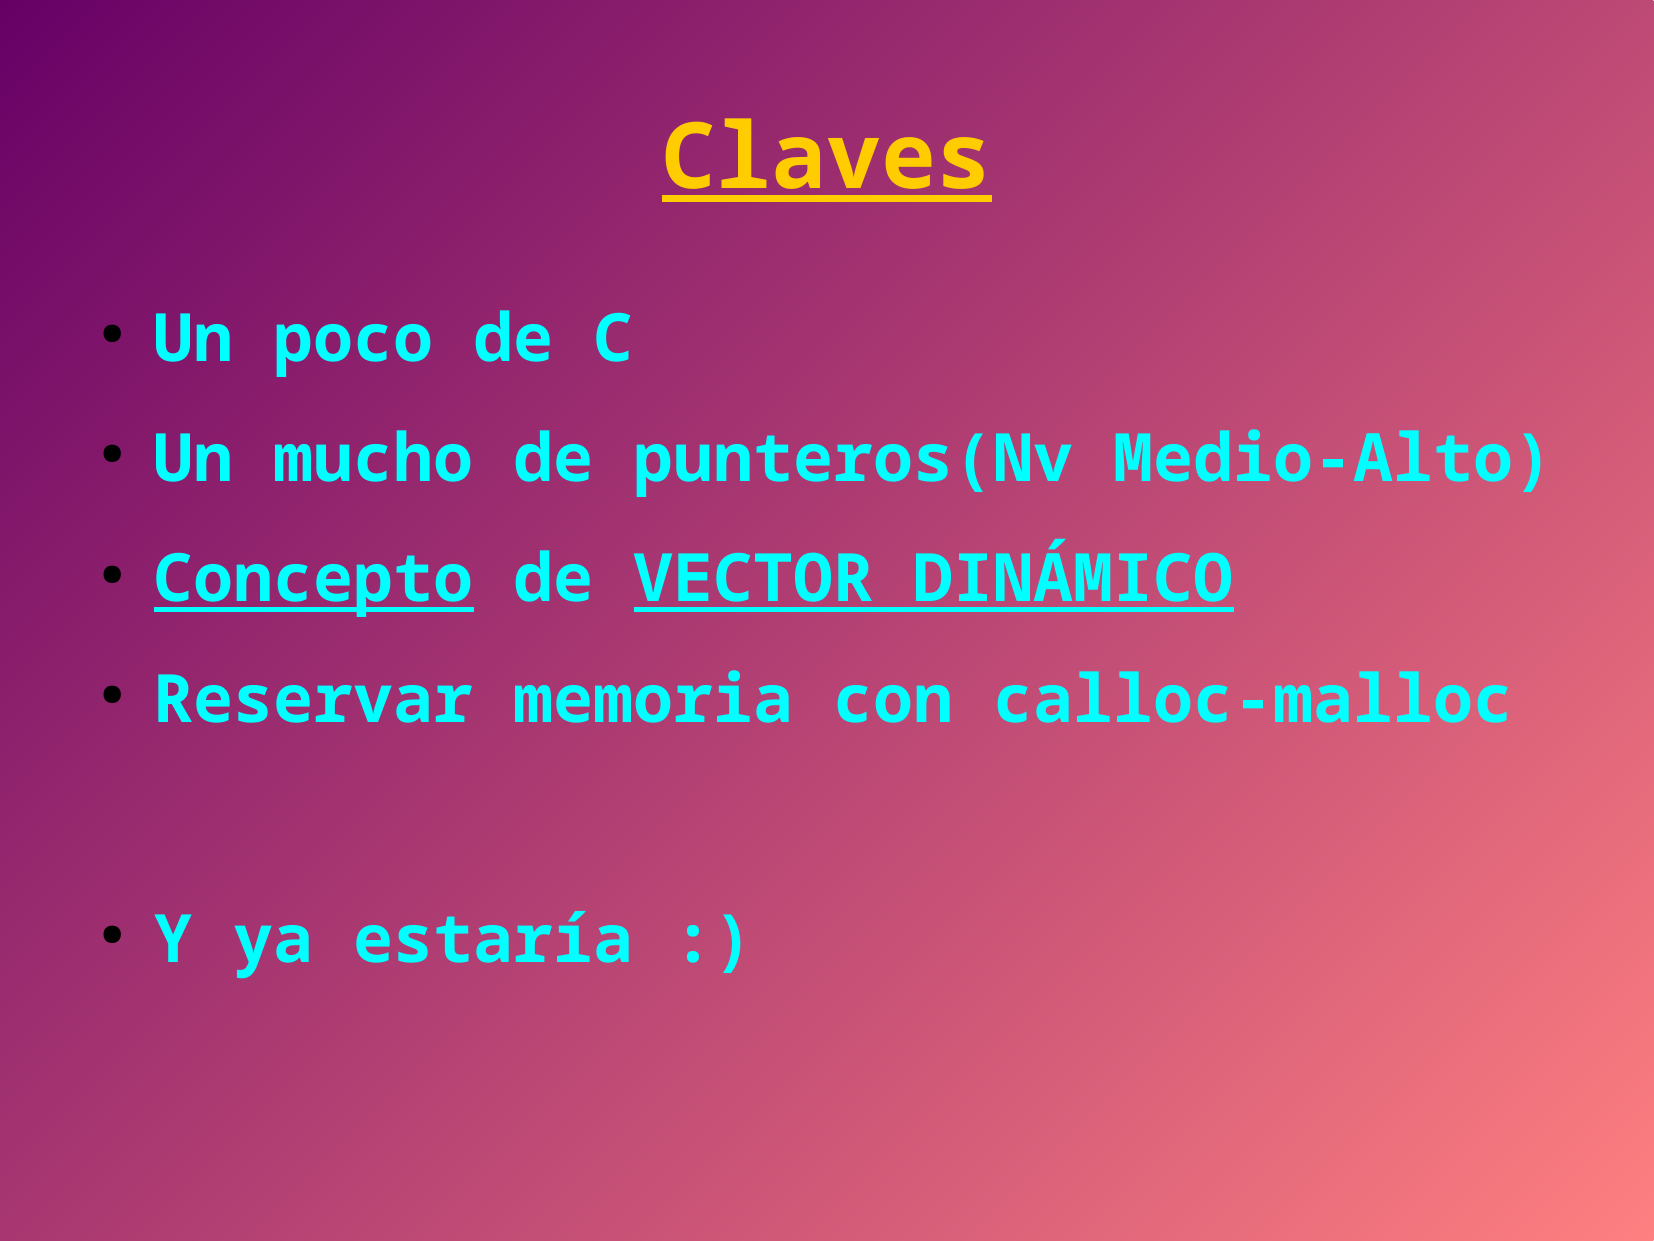

# Claves
Un poco de C
Un mucho de punteros(Nv Medio-Alto)
Concepto de VECTOR DINÁMICO
Reservar memoria con calloc-malloc
Y ya estaría :)